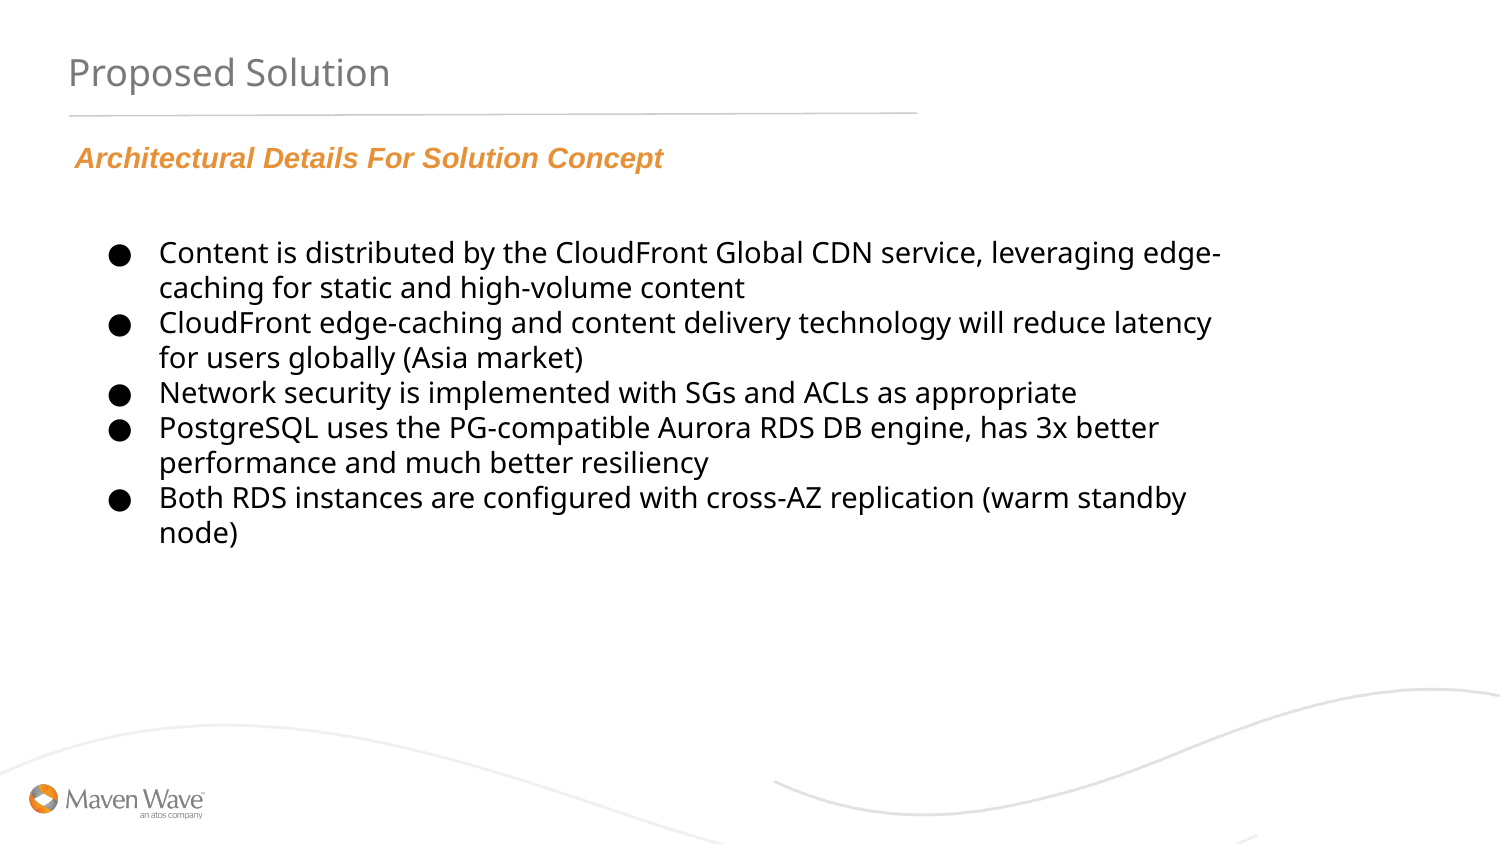

Proposed Solution
Architectural Details For Solution Concept
Content is distributed by the CloudFront Global CDN service, leveraging edge-caching for static and high-volume content
CloudFront edge-caching and content delivery technology will reduce latency for users globally (Asia market)
Network security is implemented with SGs and ACLs as appropriate
PostgreSQL uses the PG-compatible Aurora RDS DB engine, has 3x better performance and much better resiliency
Both RDS instances are configured with cross-AZ replication (warm standby node)